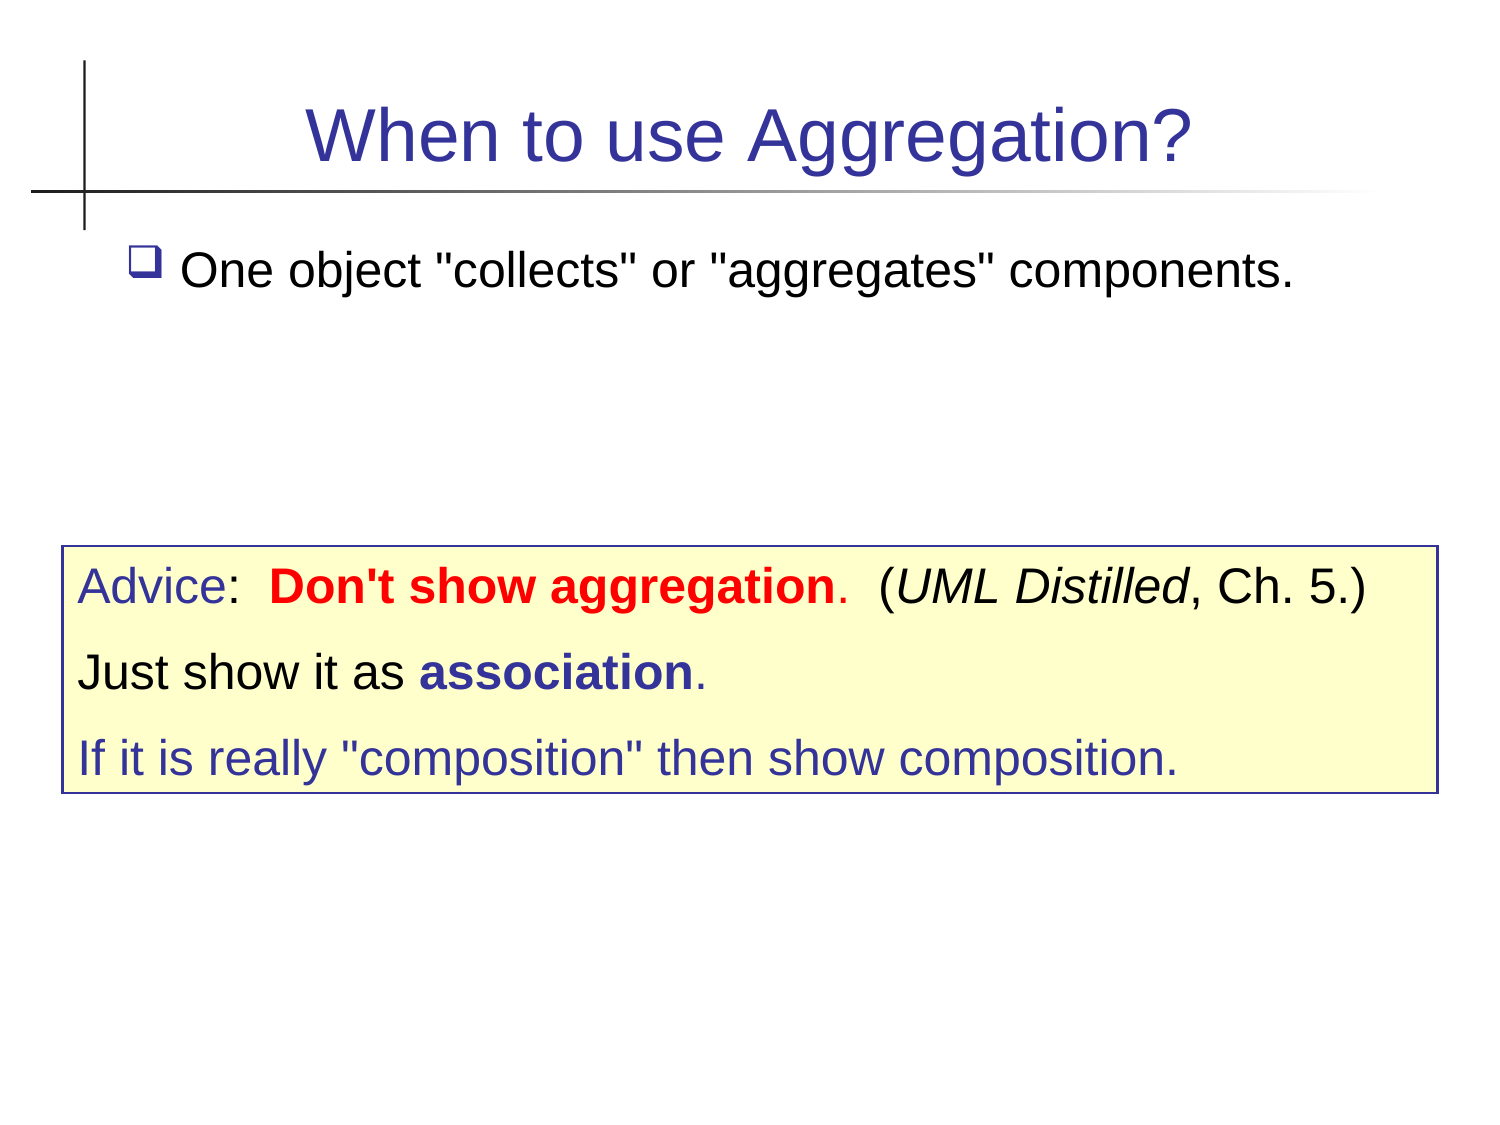

# When to use Aggregation?
One object "collects" or "aggregates" components.
Advice: Don't show aggregation. (UML Distilled, Ch. 5.)
Just show it as association.
If it is really "composition" then show composition.